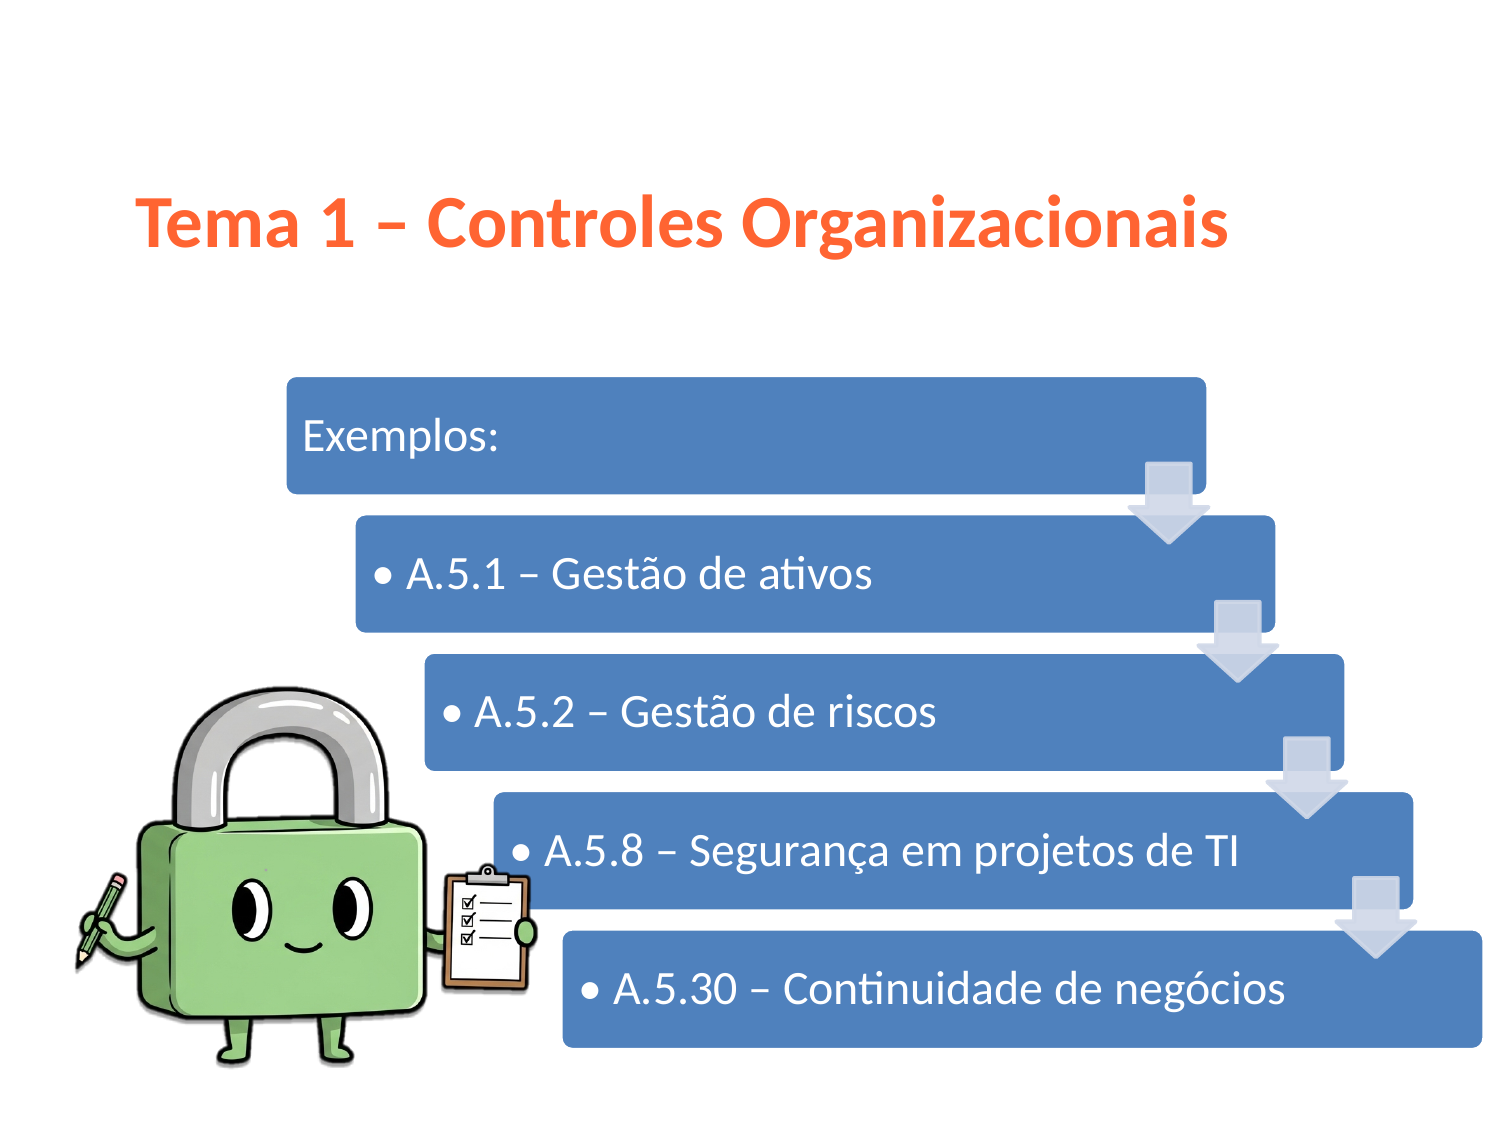

Tema 1 – Controles Organizacionais
Exemplos:
• A.5.1 – Gestão de ativos
• A.5.2 – Gestão de riscos
• A.5.8 – Segurança em projetos de TI
• A.5.30 – Continuidade de negócios